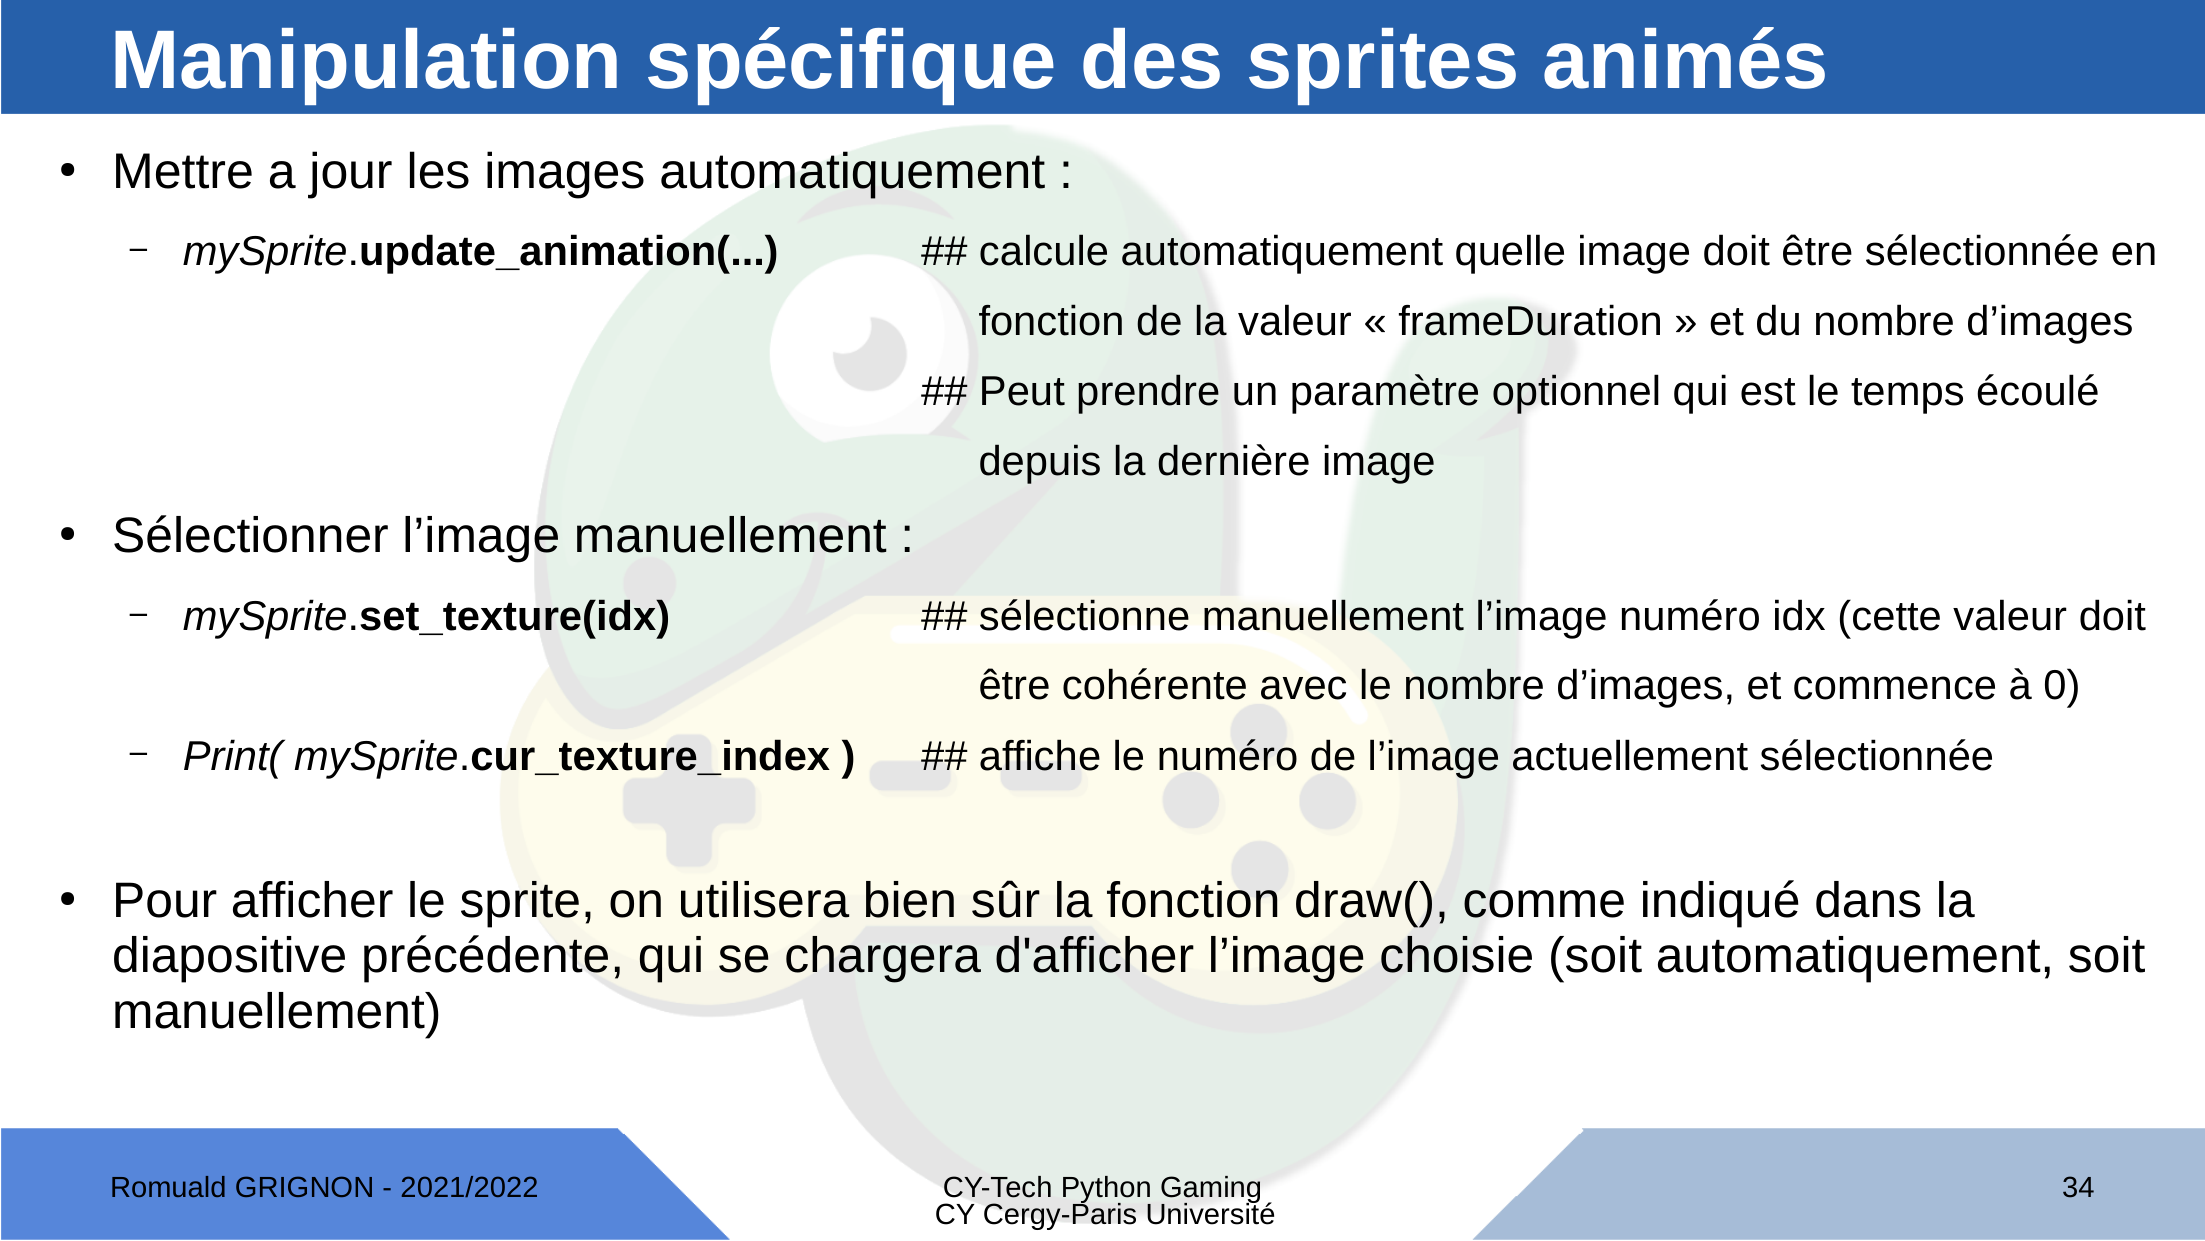

# Manipulation spécifique des sprites animés
Mettre a jour les images automatiquement :
mySprite.update_animation(...)		## calcule automatiquement quelle image doit être sélectionnée en
 										 fonction de la valeur « frameDuration » et du nombre d’images
 										## Peut prendre un paramètre optionnel qui est le temps écoulé
 										 depuis la dernière image
Sélectionner l’image manuellement :
mySprite.set_texture(idx)				## sélectionne manuellement l’image numéro idx (cette valeur doit
 										 être cohérente avec le nombre d’images, et commence à 0)
Print( mySprite.cur_texture_index )	## affiche le numéro de l’image actuellement sélectionnée
Pour afficher le sprite, on utilisera bien sûr la fonction draw(), comme indiqué dans la diapositive précédente, qui se chargera d'afficher l’image choisie (soit automatiquement, soit manuellement)
Romuald GRIGNON - 2021/2022
 CY-Tech Python Gaming CY Cergy-Paris Université
34